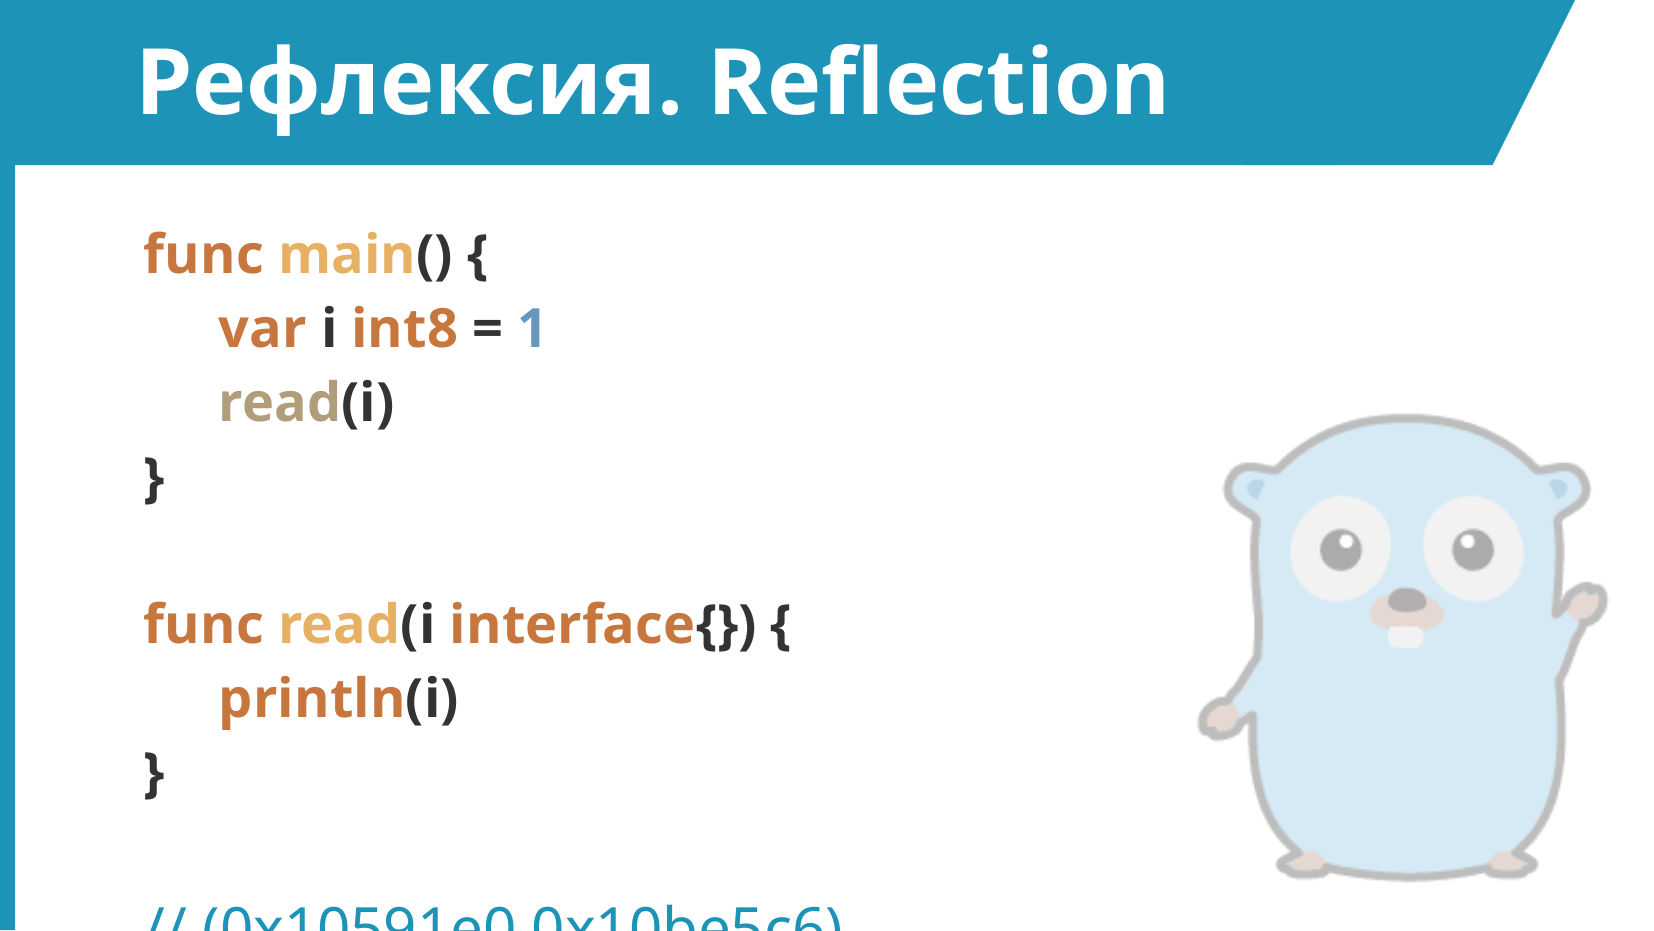

# Рефлексия. Reflection
func main() {
	var i int8 = 1
	read(i)
}
func read(i interface{}) {
	println(i)
}
// (0x10591e0,0x10be5c6)